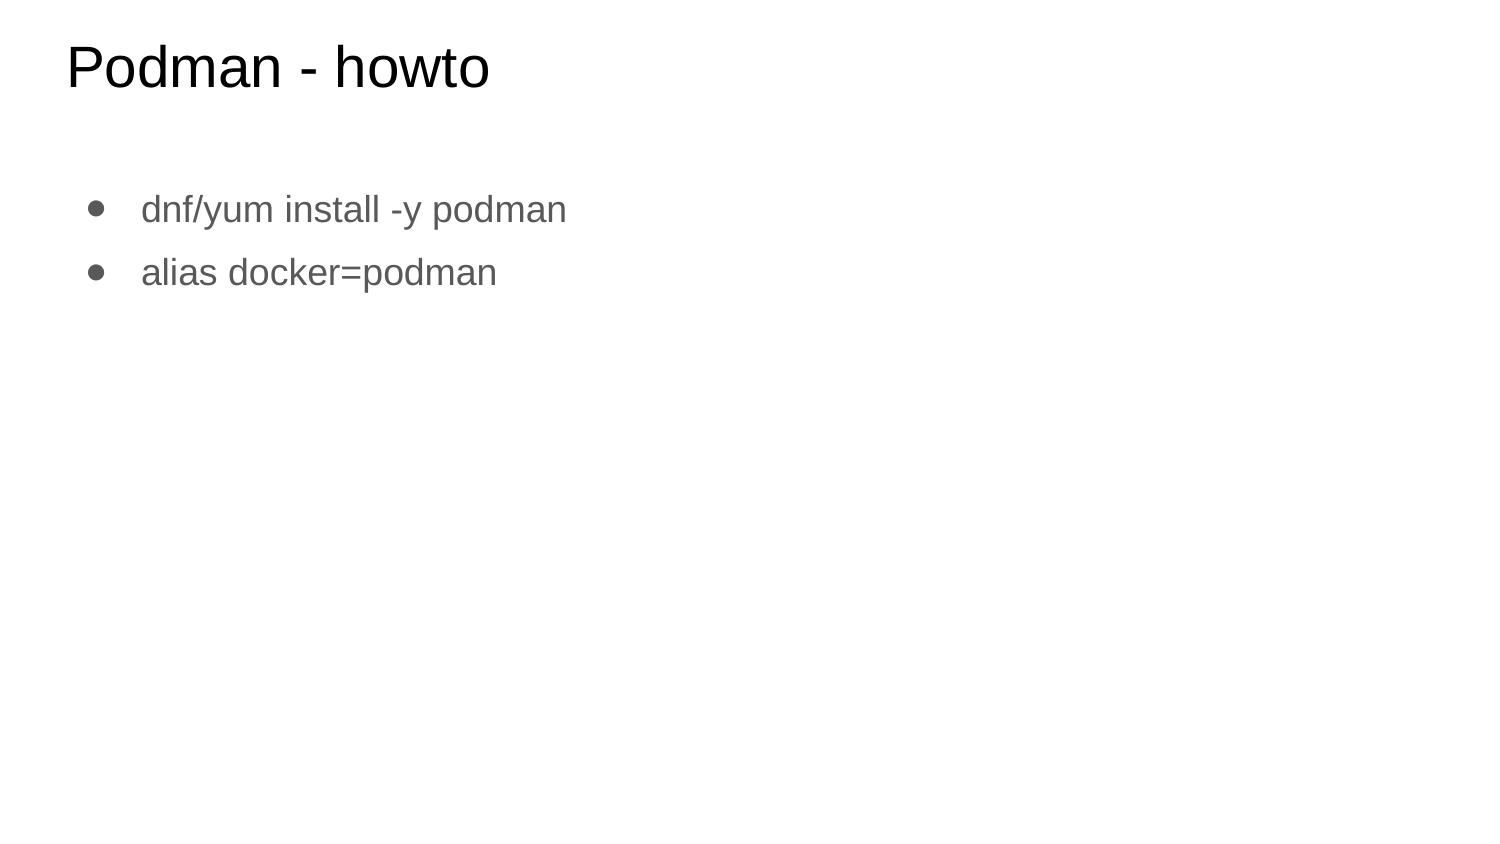

# Podman - howto
dnf/yum install -y podman
alias docker=podman